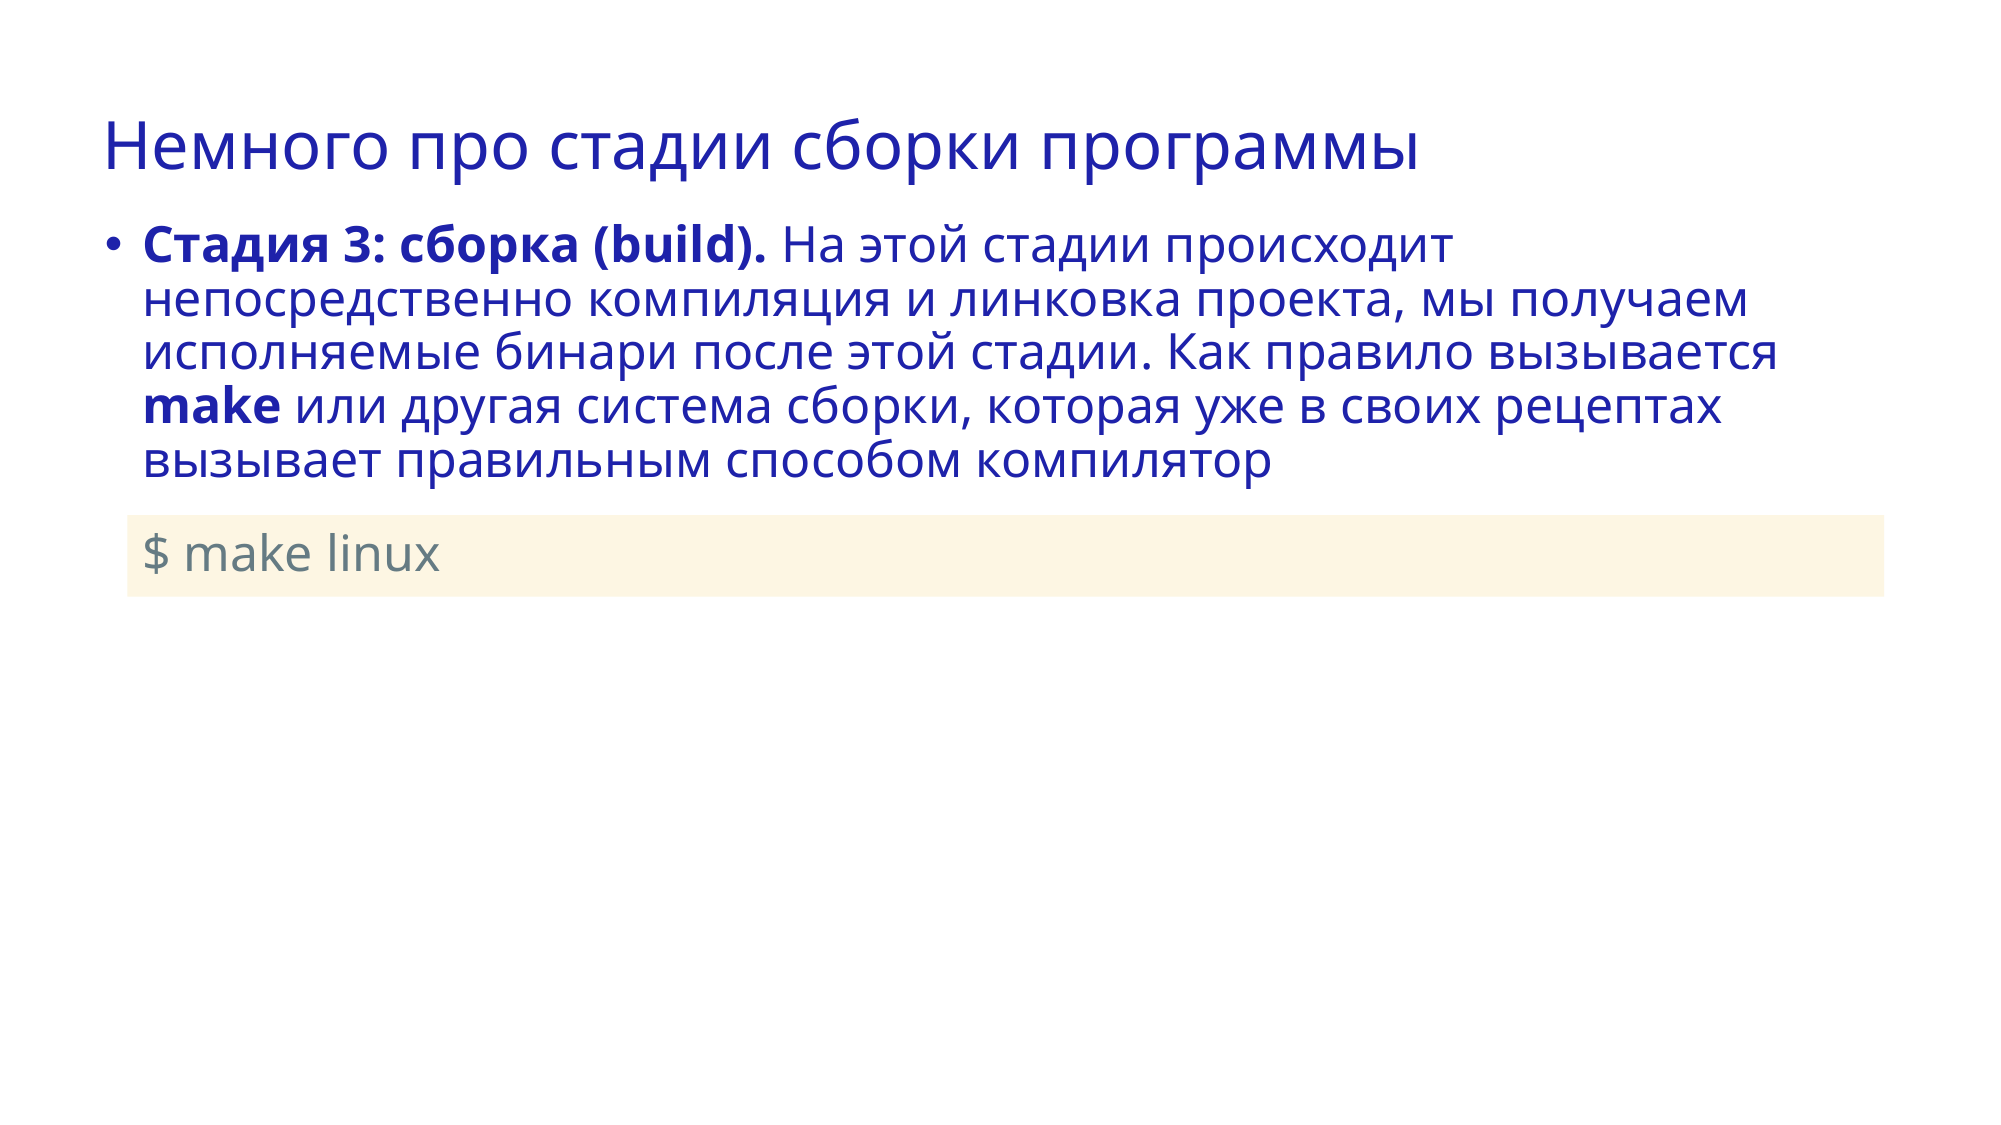

# Немного про стадии сборки программы
Стадия 3: сборка (build). На этой стадии происходит непосредственно компиляция и линковка проекта, мы получаем исполняемые бинари после этой стадии. Как правило вызывается make или другая система сборки, которая уже в своих рецептах вызывает правильным способом компилятор
$ make linux